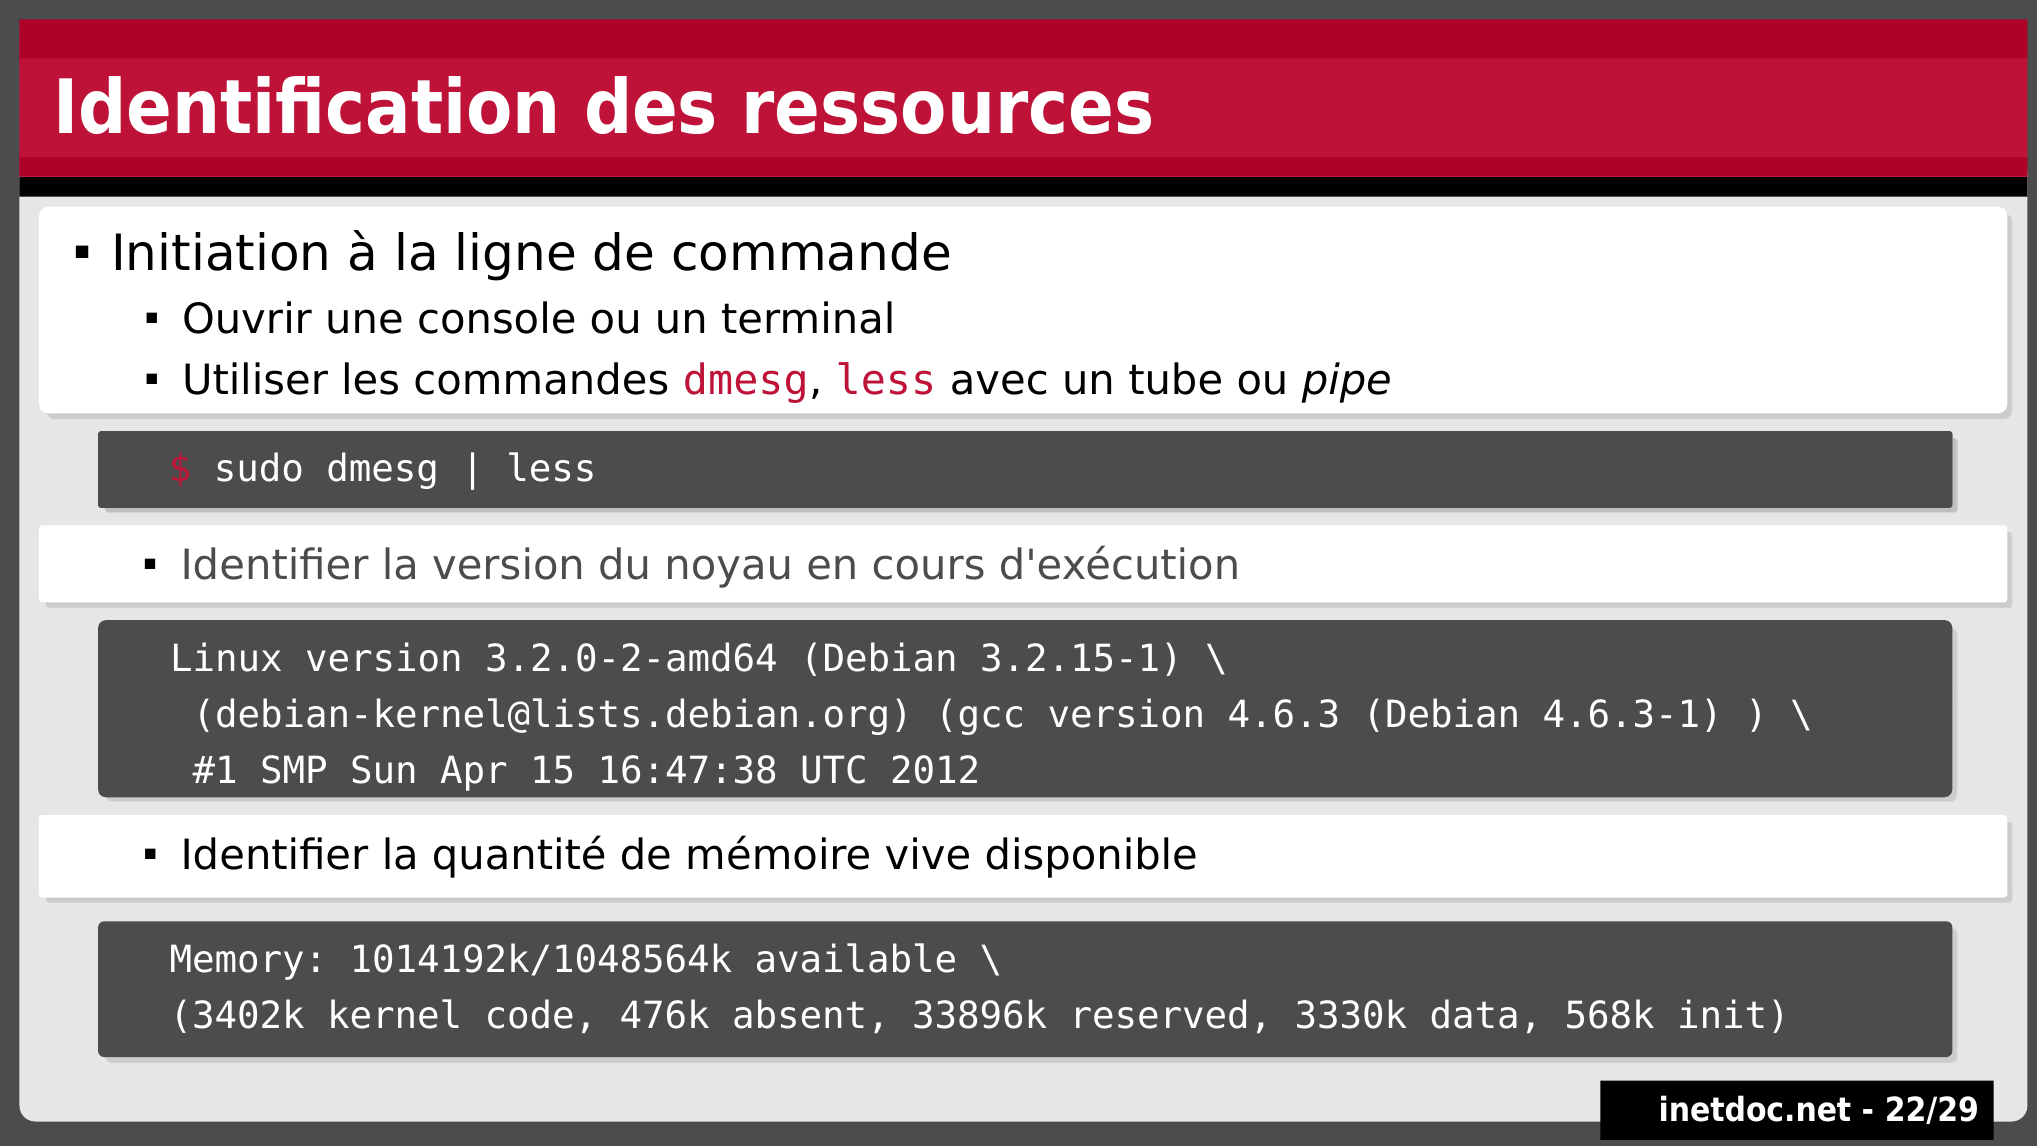

Identification des ressources
Initiation à la ligne de commande
Ouvrir une console ou un terminal
Utiliser les commandes dmesg, less avec un tube ou pipe
$ dmesg | less
$ sudo dmesg | less
Identifier la version du noyau en cours d'exécution
Linux version 3.2.0-2-amd64 (Debian 3.2.15-1) \
 (debian-kernel@lists.debian.org) (gcc version 4.6.3 (Debian 4.6.3-1) ) \
 #1 SMP Sun Apr 15 16:47:38 UTC 2012
Identifier la quantité de mémoire vive disponible
Memory: 1014192k/1048564k available \
(3402k kernel code, 476k absent, 33896k reserved, 3330k data, 568k init)
inetdoc.net - /29